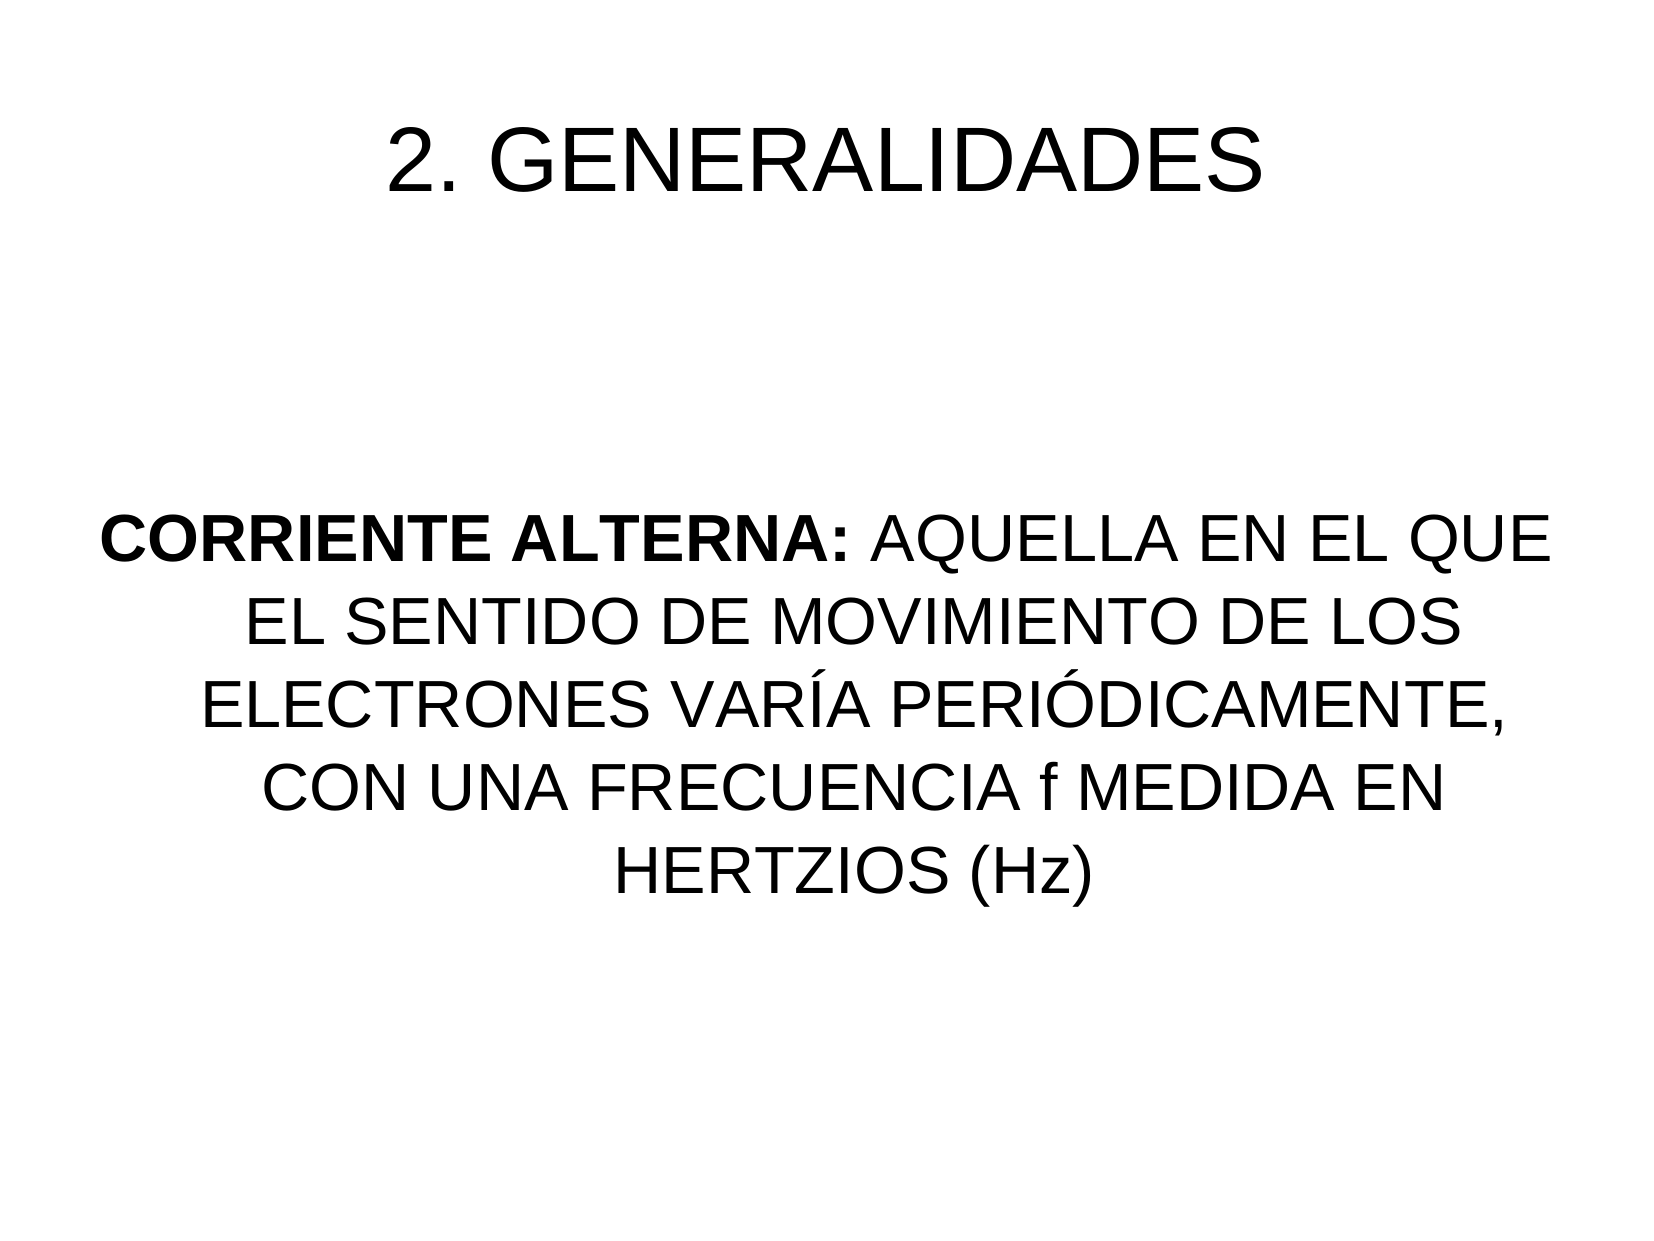

# 2. GENERALIDADES
CORRIENTE ALTERNA: AQUELLA EN EL QUE EL SENTIDO DE MOVIMIENTO DE LOS ELECTRONES VARÍA PERIÓDICAMENTE, CON UNA FRECUENCIA f MEDIDA EN HERTZIOS (Hz)